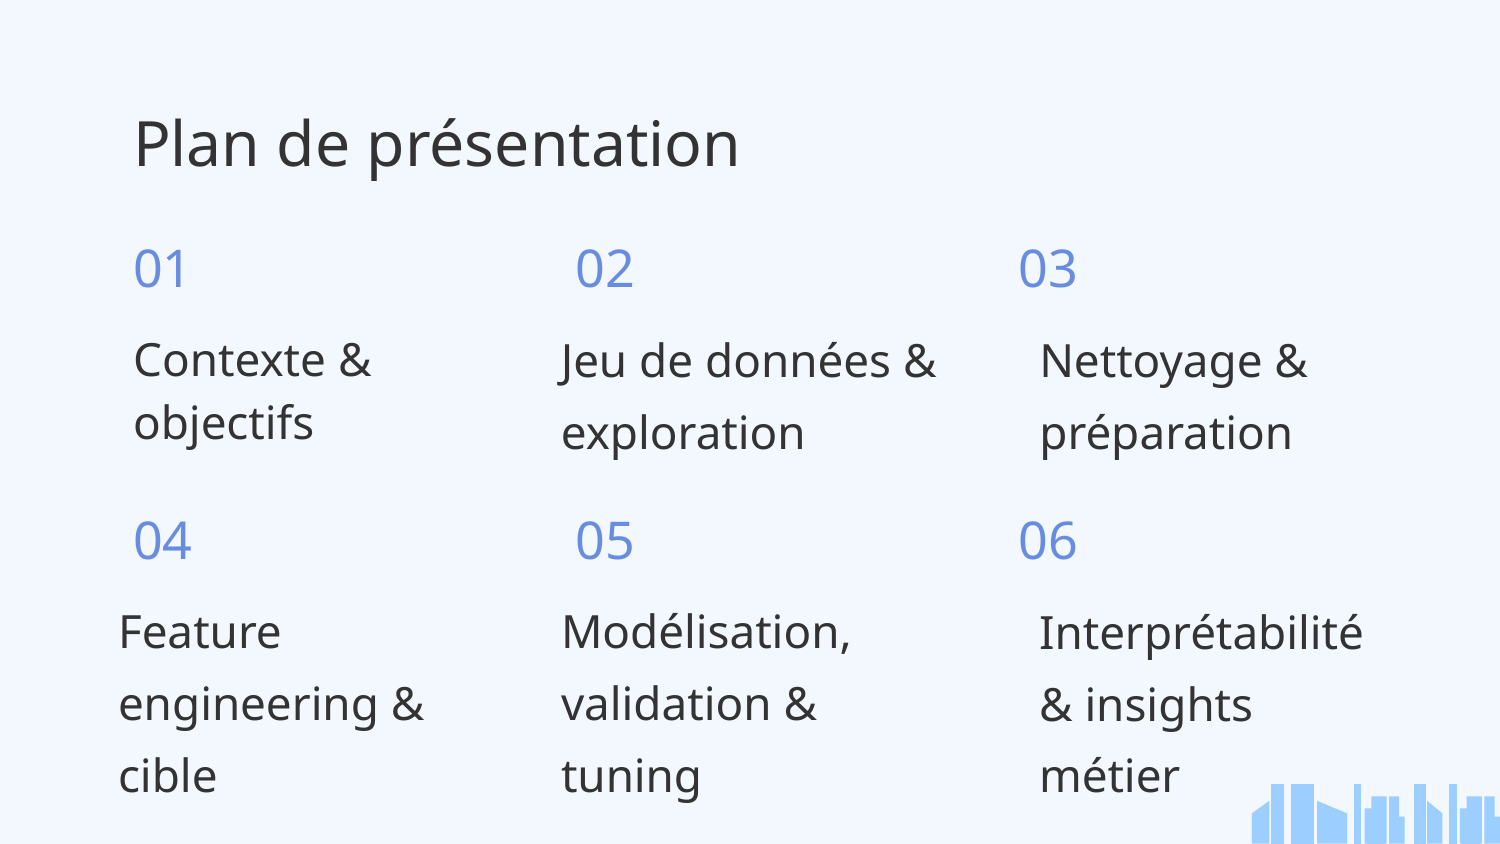

# Plan de présentation
01
02
03
Jeu de données & exploration
Nettoyage & préparation
Contexte & objectifs
04
05
06
Feature engineering & cible
Modélisation, validation & tuning
Interprétabilité & insights métier